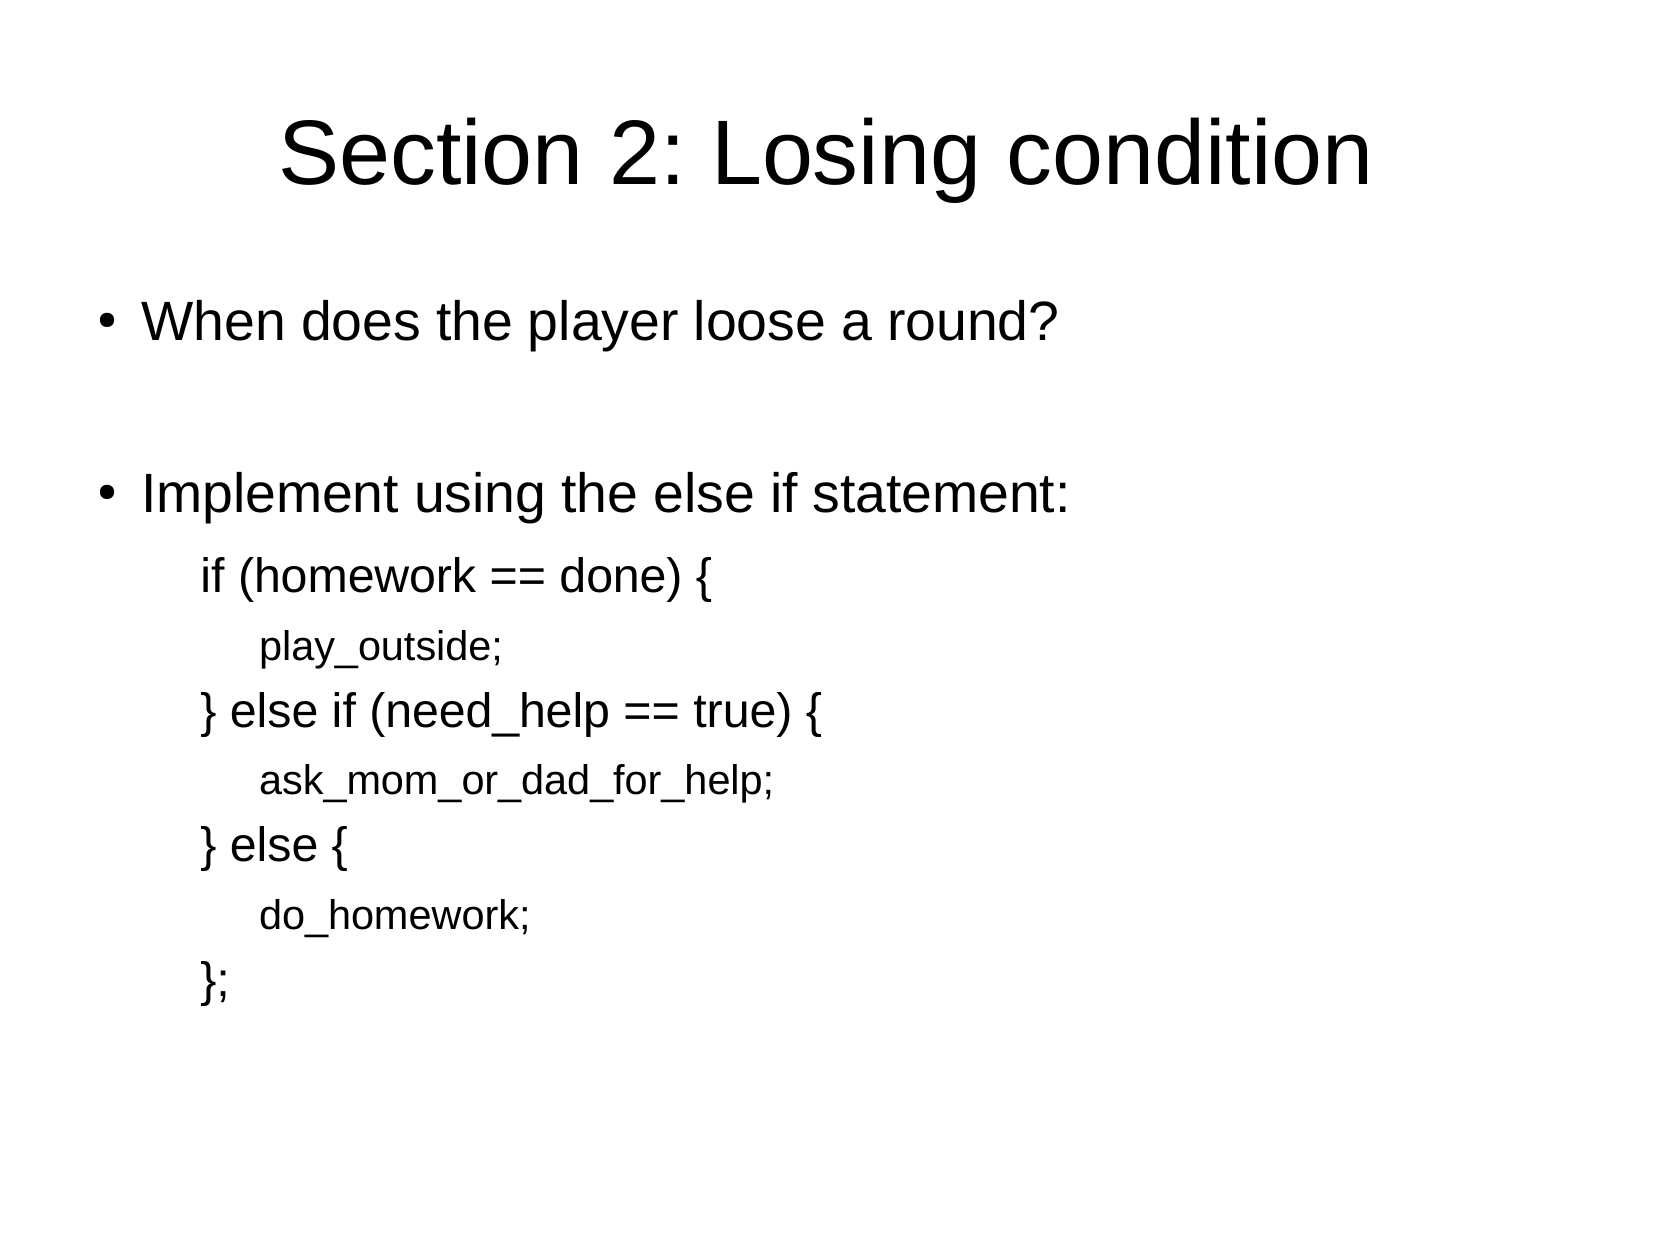

# Section 2: Losing condition
When does the player loose a round?
Implement using the else if statement:
if (homework == done) {
play_outside;
} else if (need_help == true) {
ask_mom_or_dad_for_help;
} else {
do_homework;
};